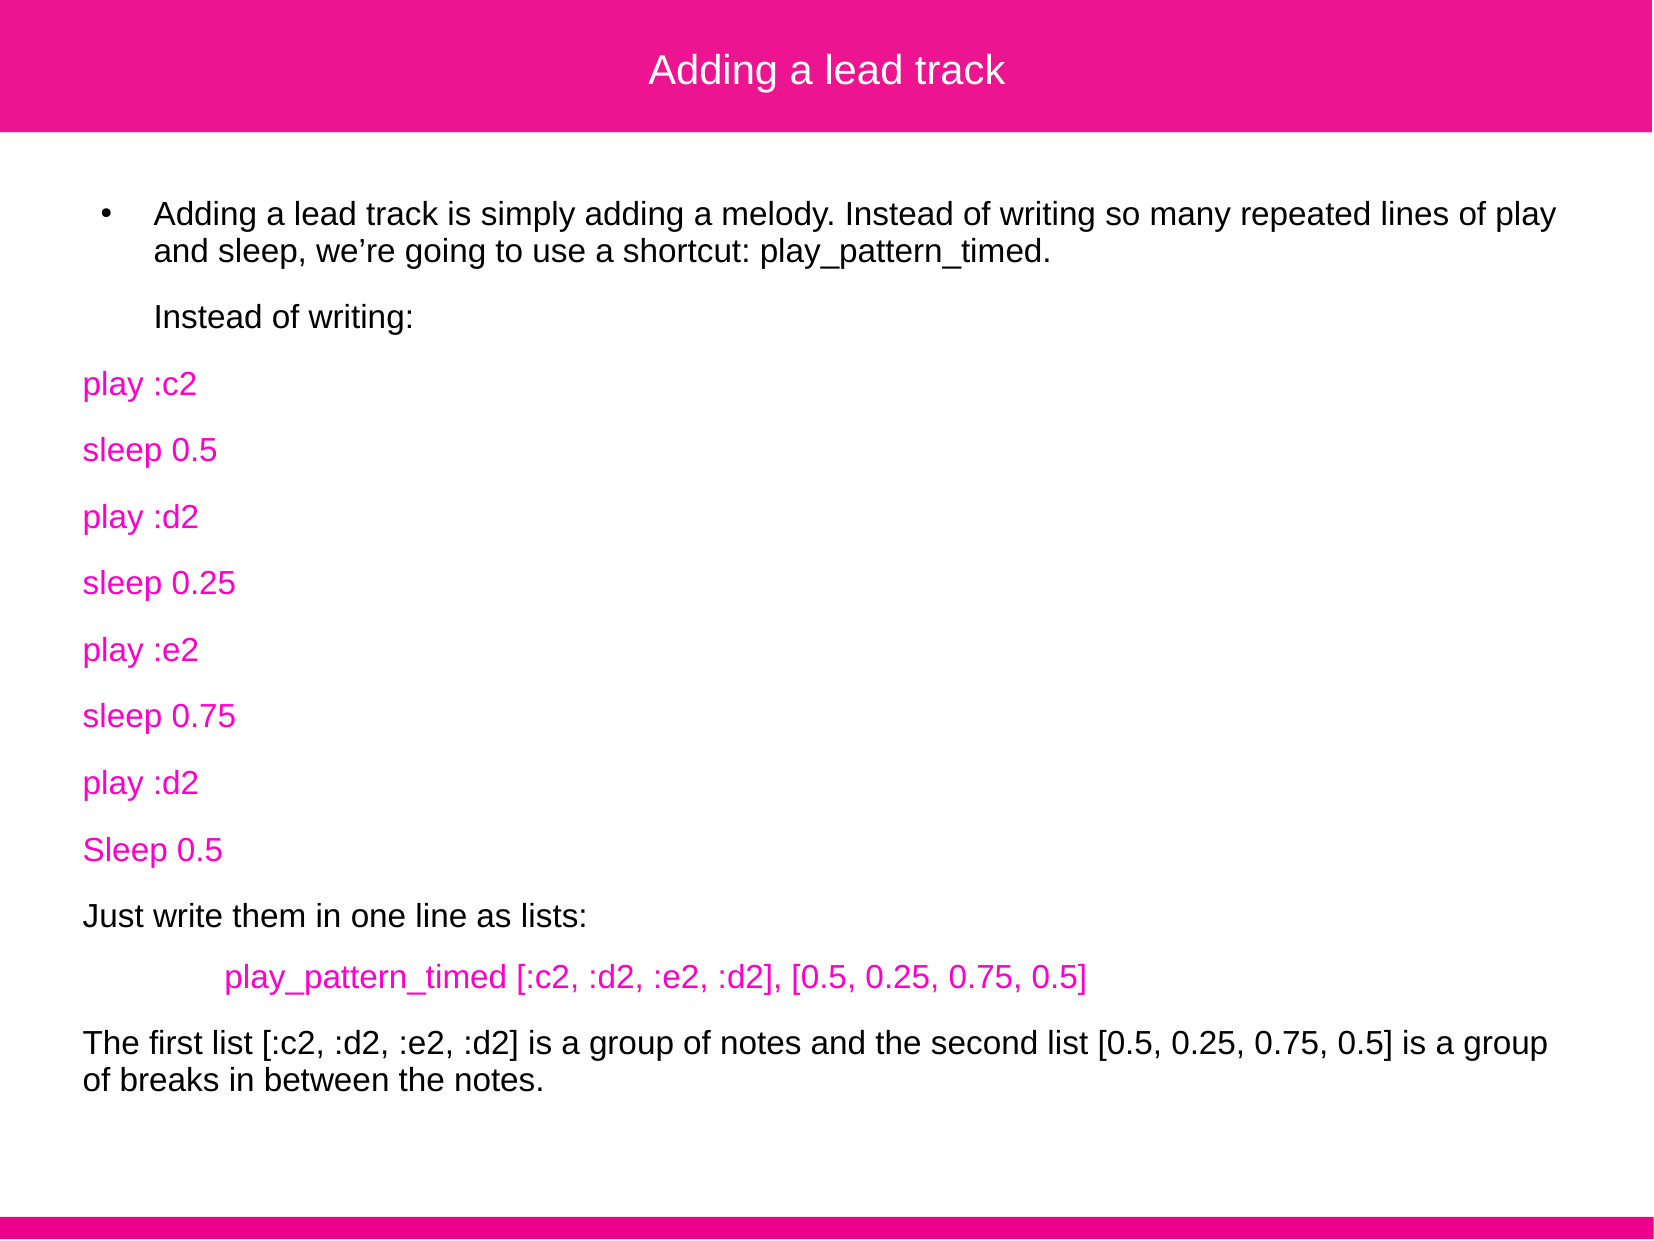

Adding a lead track
# Adding a lead track is simply adding a melody. Instead of writing so many repeated lines of play and sleep, we’re going to use a shortcut: play_pattern_timed.
Instead of writing:
play :c2
sleep 0.5
play :d2
sleep 0.25
play :e2
sleep 0.75
play :d2
Sleep 0.5
Just write them in one line as lists:
play_pattern_timed [:c2, :d2, :e2, :d2], [0.5, 0.25, 0.75, 0.5]
The first list [:c2, :d2, :e2, :d2] is a group of notes and the second list [0.5, 0.25, 0.75, 0.5] is a group of breaks in between the notes.